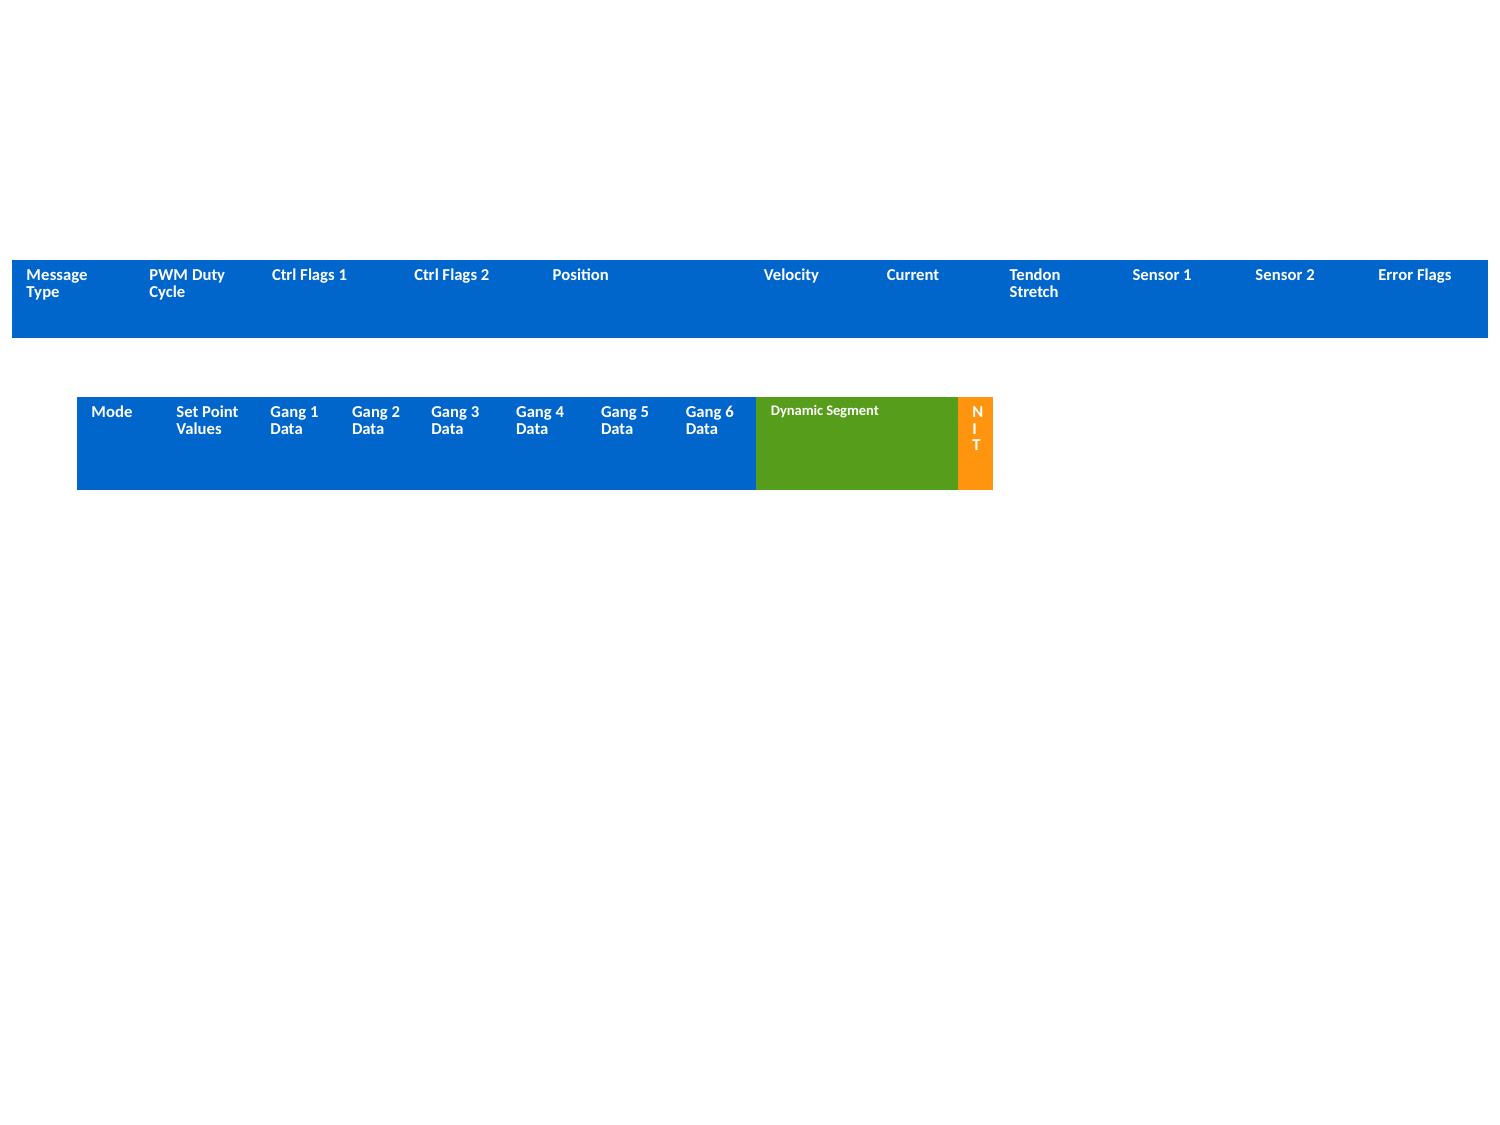

| Message Type | PWM Duty Cycle | Ctrl Flags 1 | Ctrl Flags 2 | Position | Velocity | Current | Tendon Stretch | Sensor 1 | Sensor 2 | Error Flags |
| --- | --- | --- | --- | --- | --- | --- | --- | --- | --- | --- |
| Mode | Set Point Values | Gang 1 Data | Gang 2 Data | Gang 3 Data | Gang 4 Data | Gang 5 Data | Gang 6 Data | Dynamic Segment | NIT |
| --- | --- | --- | --- | --- | --- | --- | --- | --- | --- |